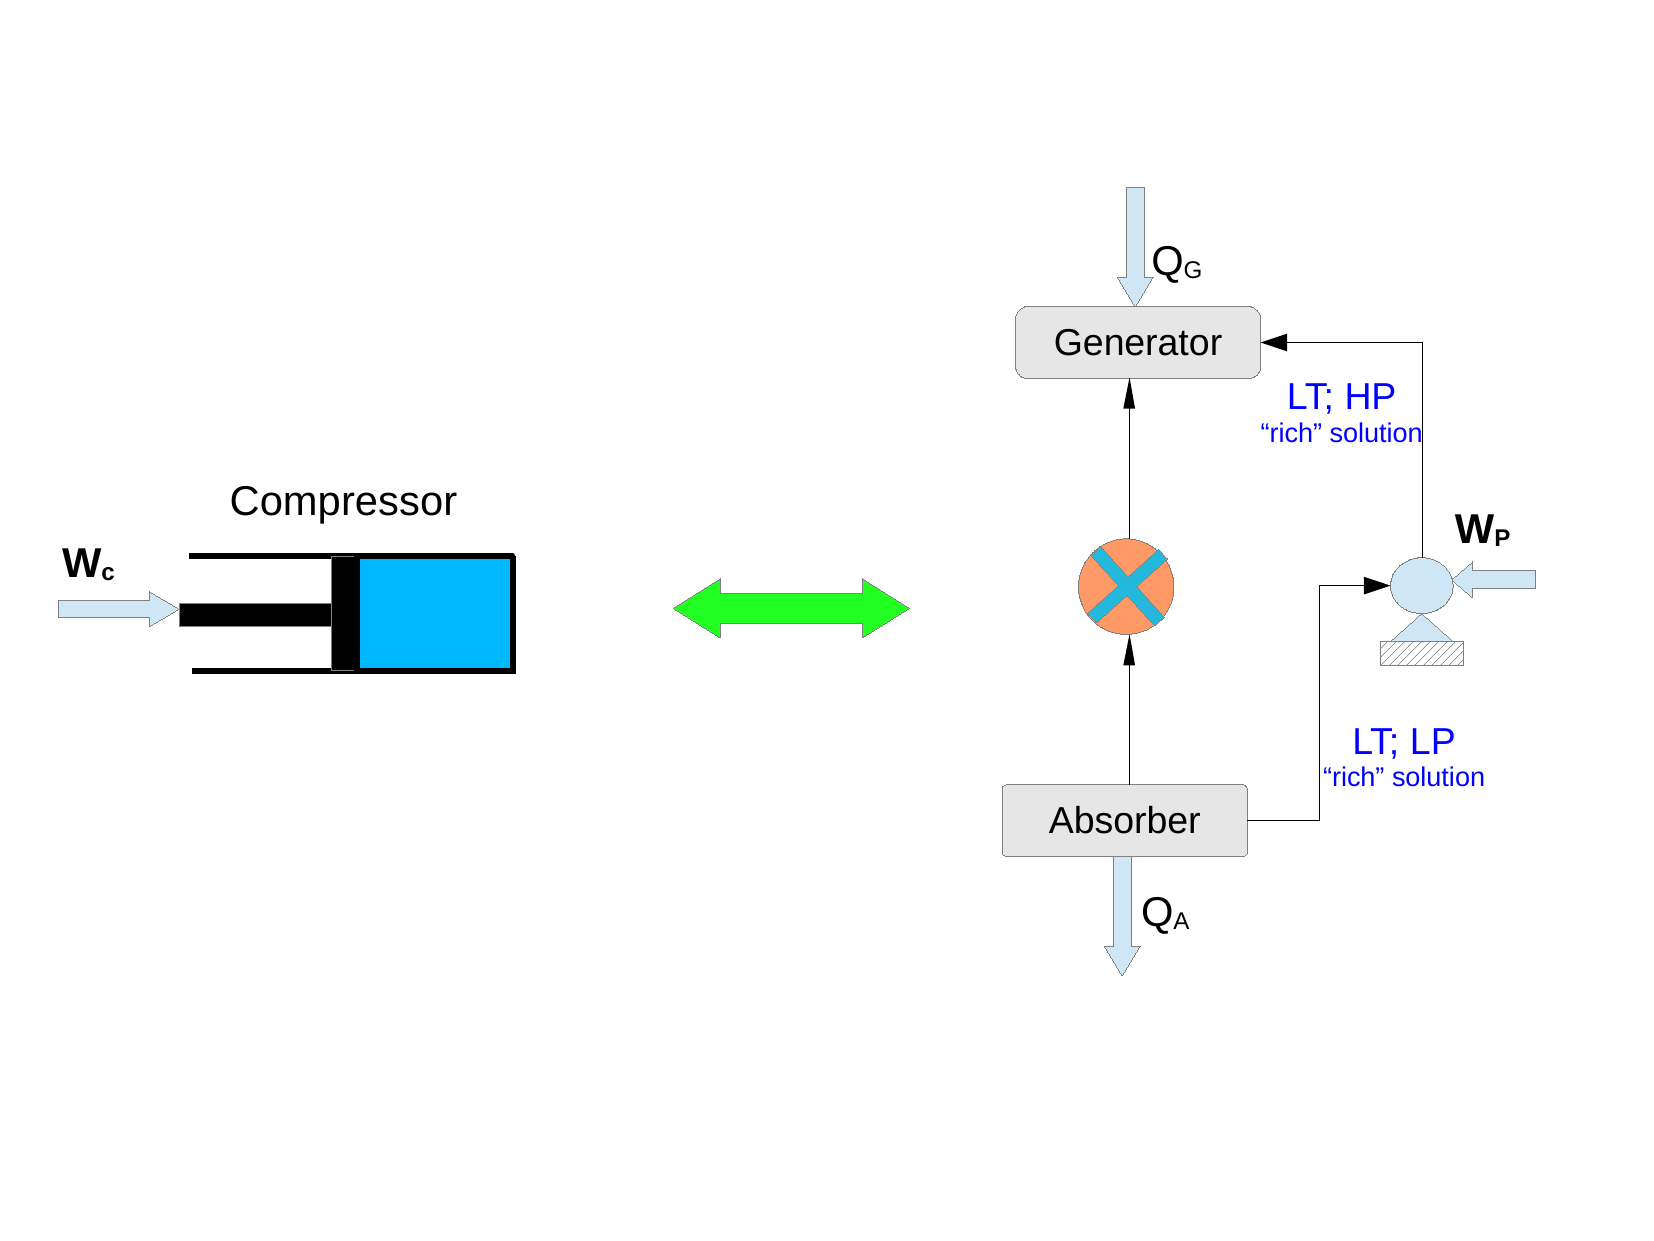

QG
Generator
LT; HP
“rich” solution
Compressor
WP
Wc
LT; LP
“rich” solution
Absorber
QA